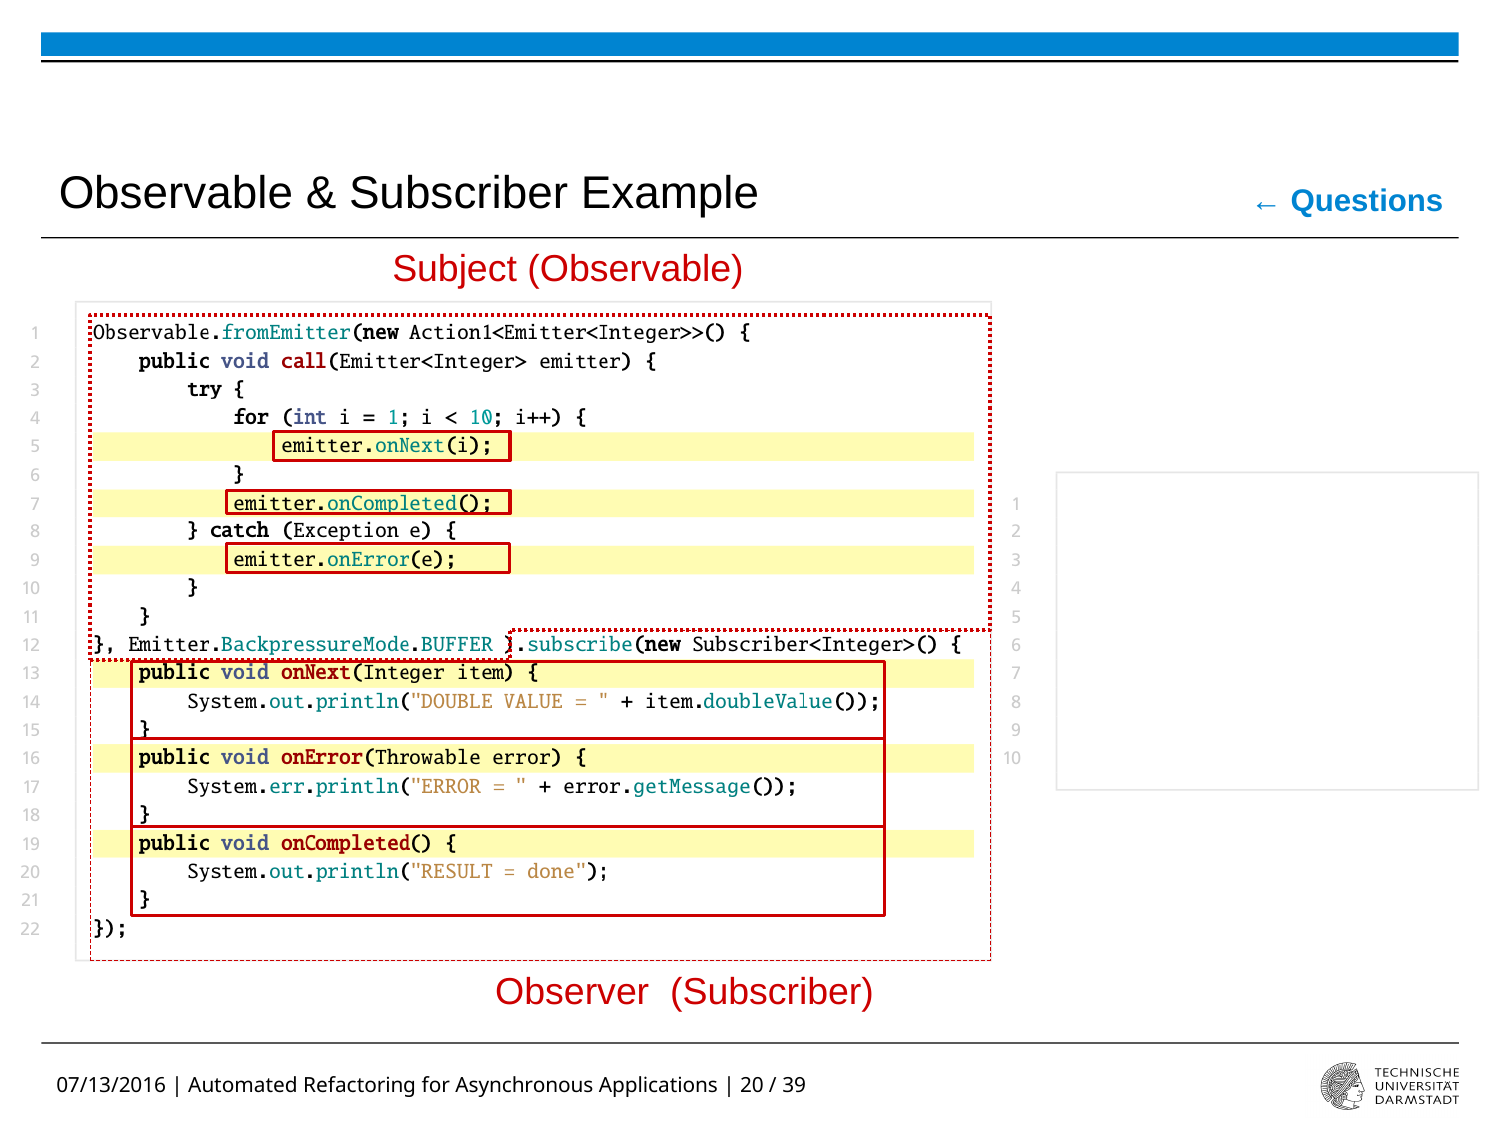

Observable & Subscriber Example
← Questions
Subject (Observable)
Observer (Subscriber)